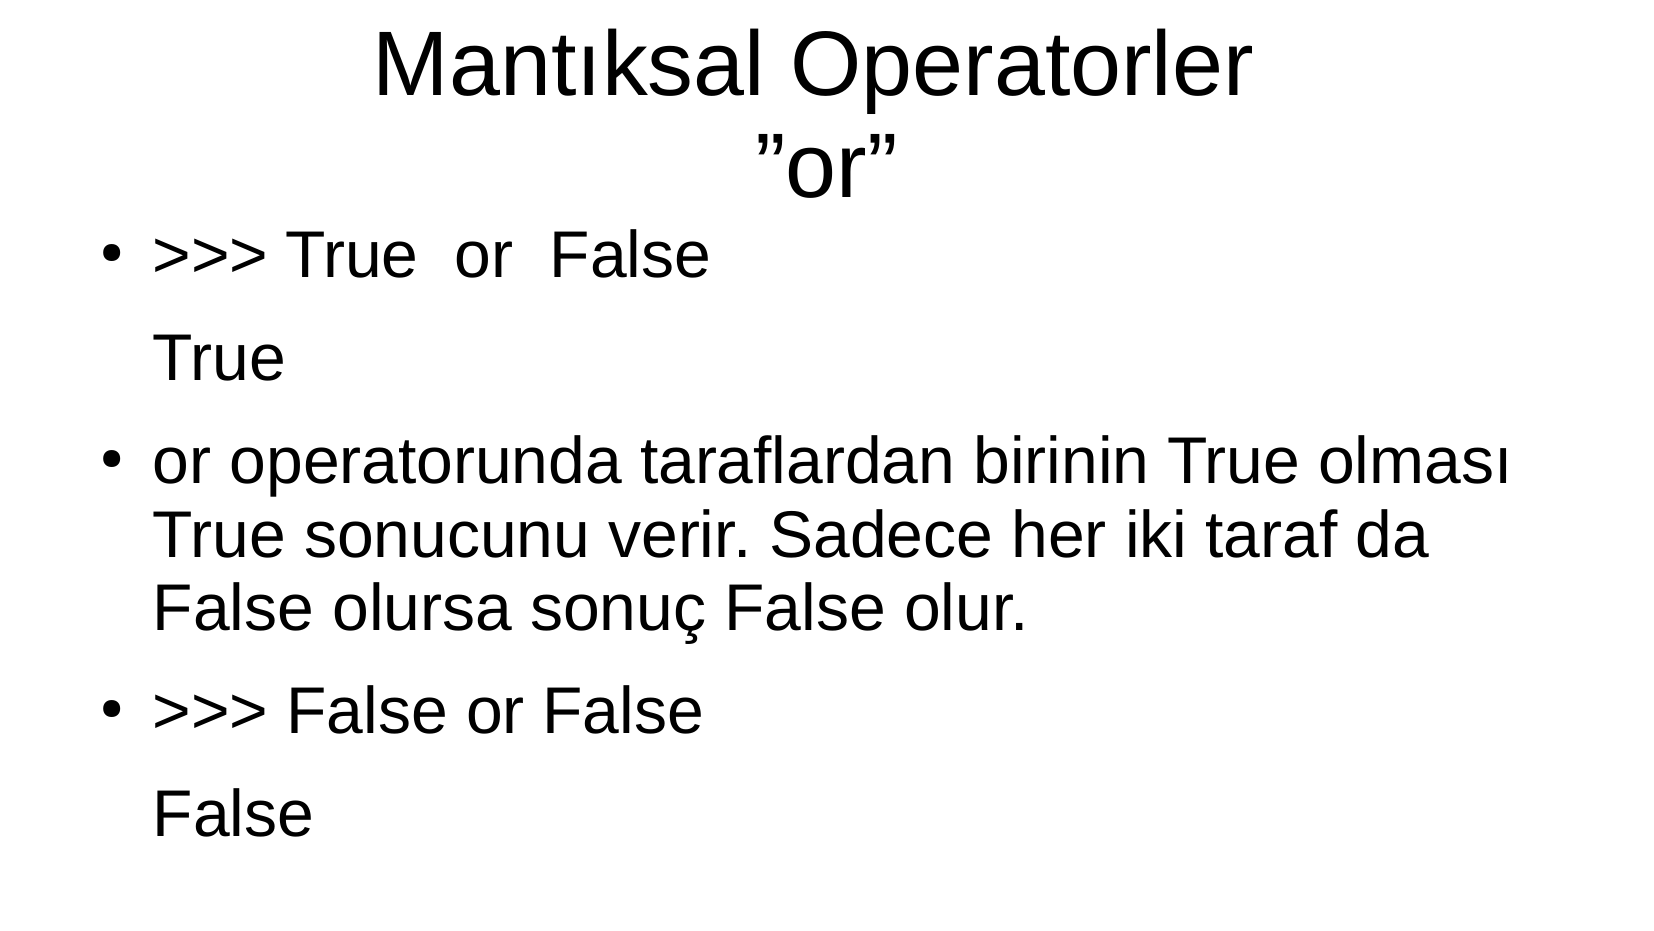

# Mantıksal Operatorler ”or”
>>> True or False
True
or operatorunda taraflardan birinin True olması True sonucunu verir. Sadece her iki taraf da False olursa sonuç False olur.
>>> False or False
False